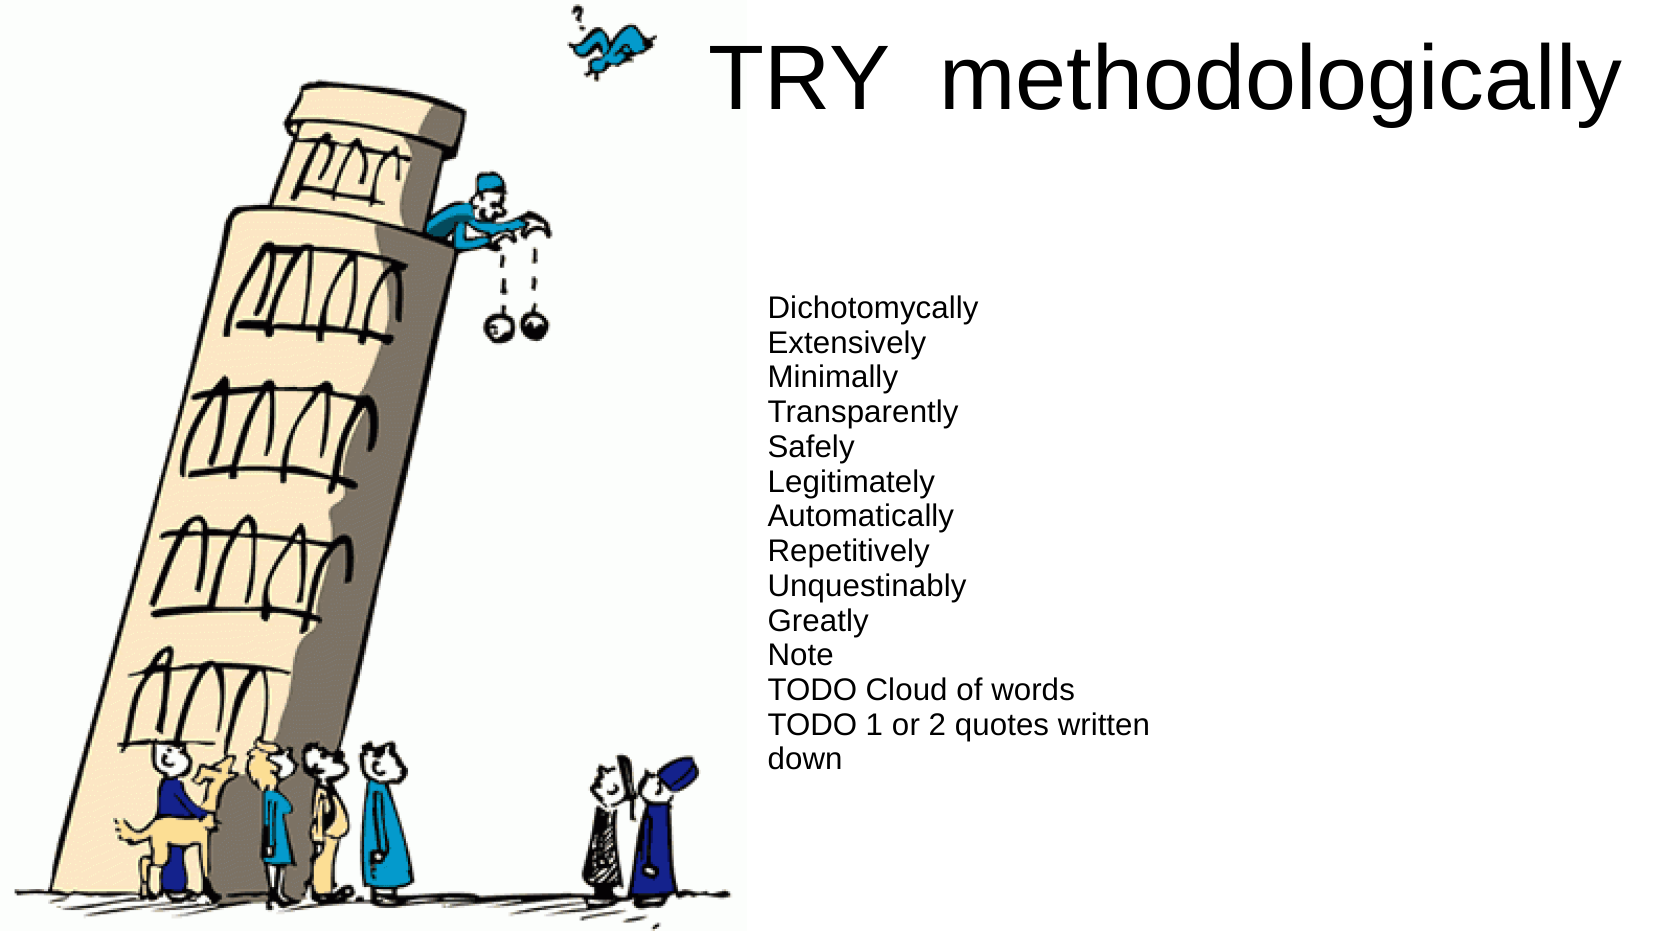

TRY methodologically
# Dichotomycally
Extensively
Minimally
Transparently
Safely
Legitimately
Automatically
Repetitively
Unquestinably
Greatly
Note
TODO Cloud of words
TODO 1 or 2 quotes written down